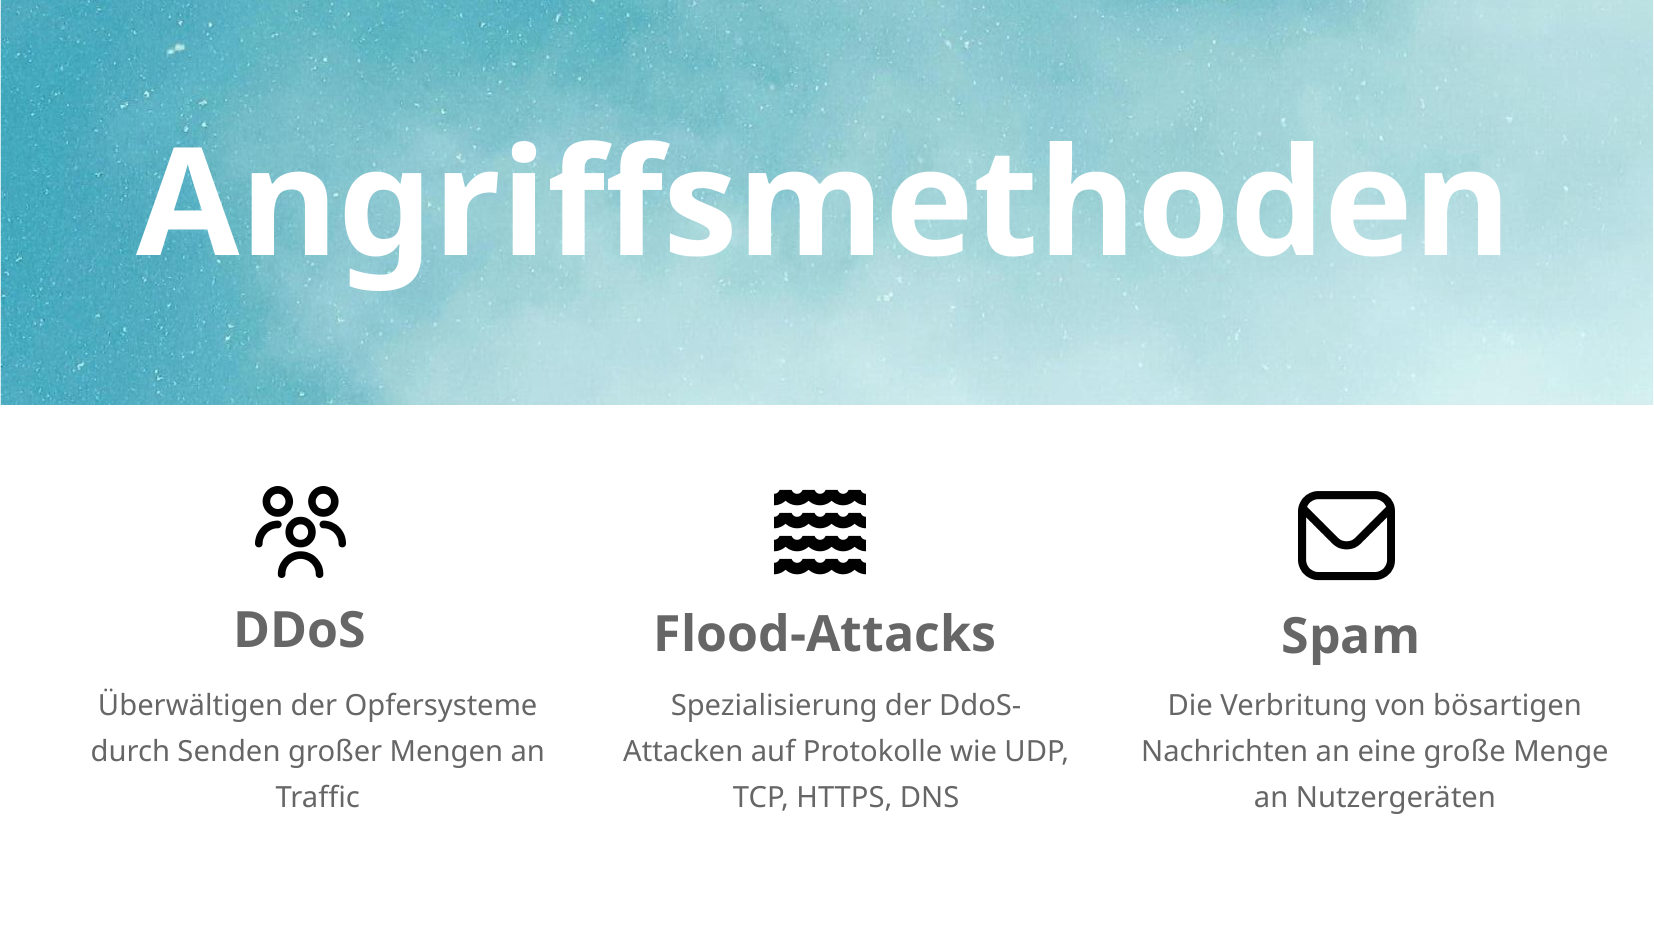

# Angriffsmethoden
DDoS
Flood-Attacks
Spam
Überwältigen der Opfersysteme durch Senden großer Mengen an Traffic
Spezialisierung der DdoS-Attacken auf Protokolle wie UDP, TCP, HTTPS, DNS
Die Verbritung von bösartigen Nachrichten an eine große Menge an Nutzergeräten